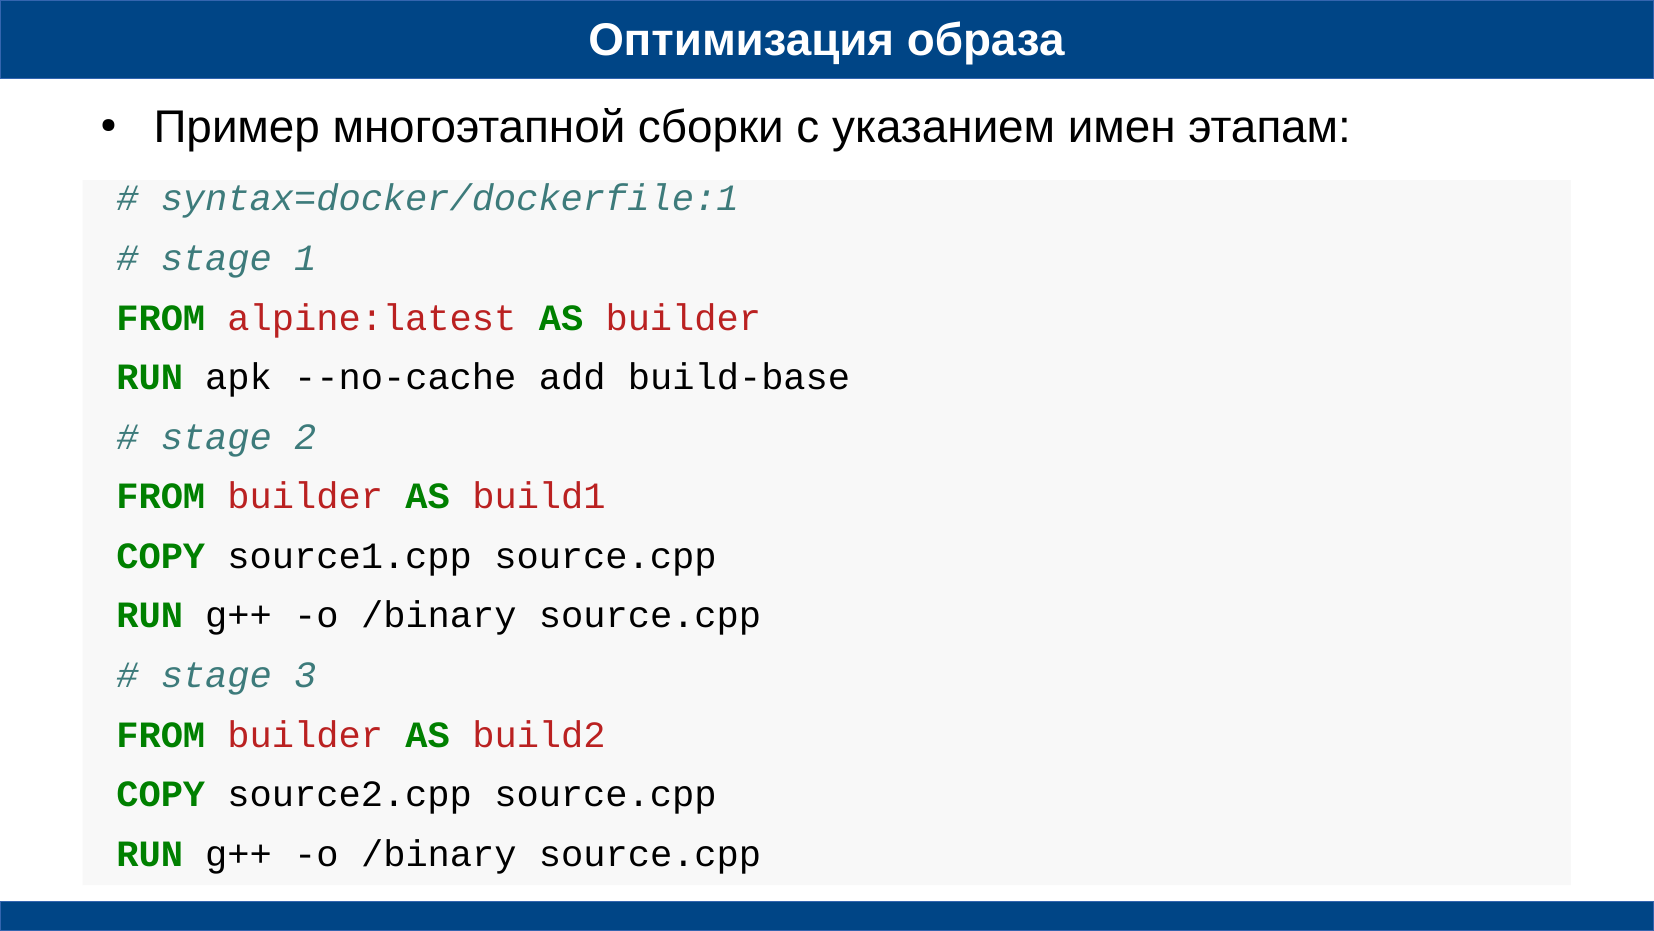

# Оптимизация образа
Пример многоэтапной сборки с указанием имен этапам:
# syntax=docker/dockerfile:1
# stage 1
FROM alpine:latest AS builder
RUN apk --no-cache add build-base
# stage 2
FROM builder AS build1
COPY source1.cpp source.cpp
RUN g++ -o /binary source.cpp
# stage 3
FROM builder AS build2
COPY source2.cpp source.cpp
RUN g++ -o /binary source.cpp